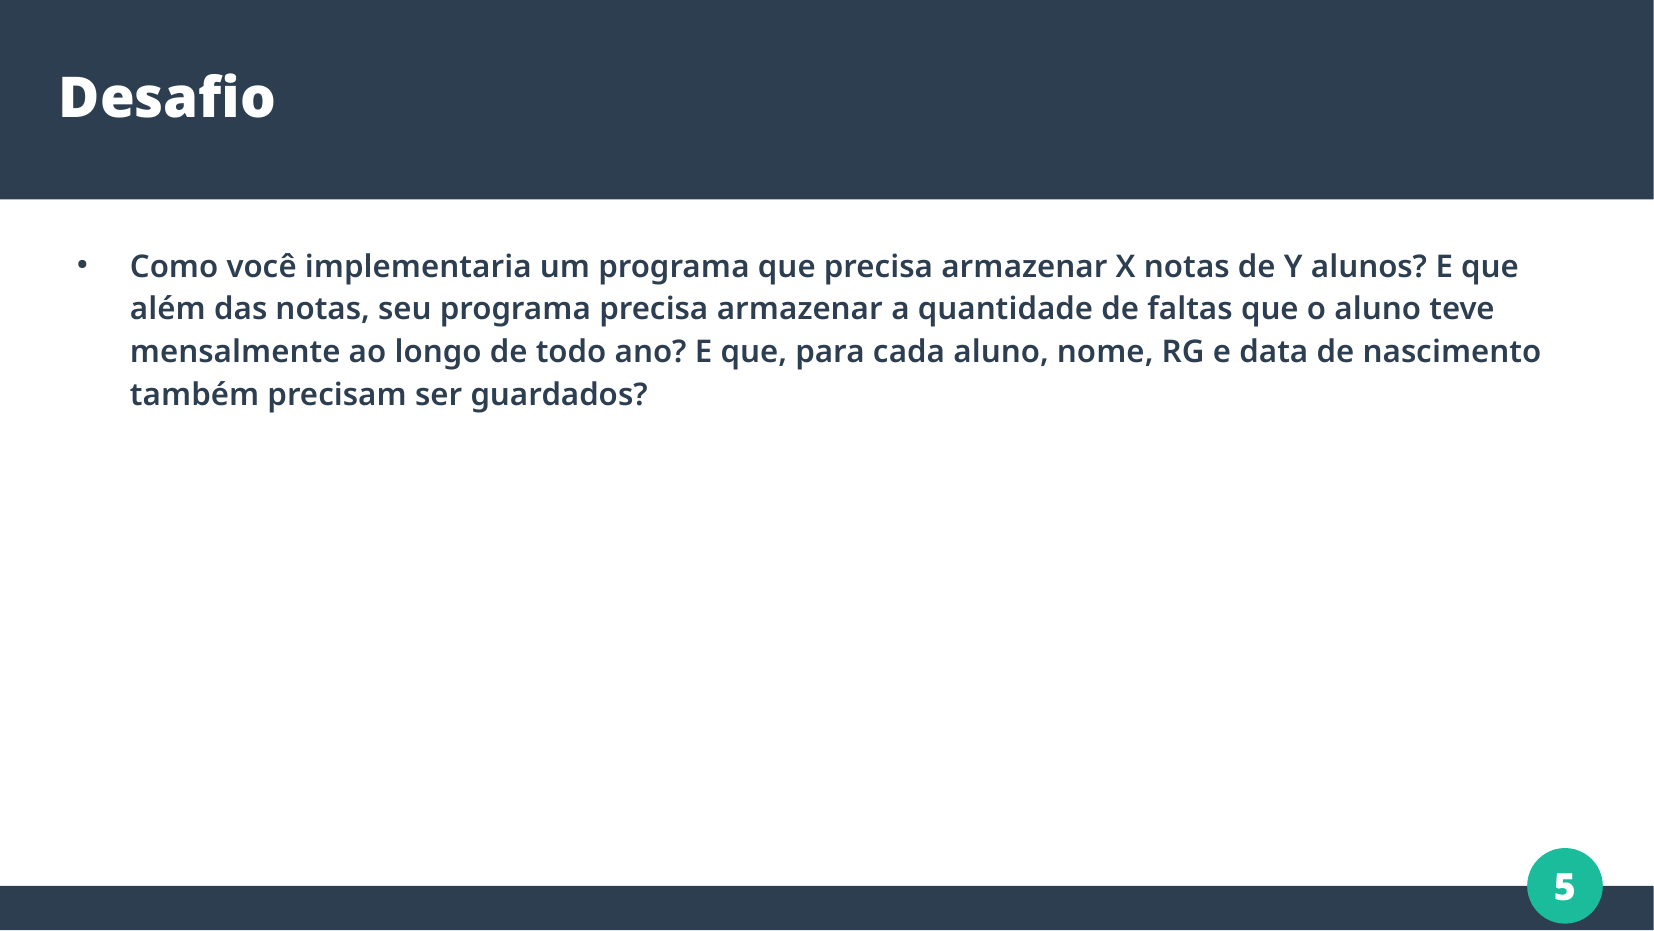

# Desafio
Como você implementaria um programa que precisa armazenar X notas de Y alunos? E que além das notas, seu programa precisa armazenar a quantidade de faltas que o aluno teve mensalmente ao longo de todo ano? E que, para cada aluno, nome, RG e data de nascimento também precisam ser guardados?